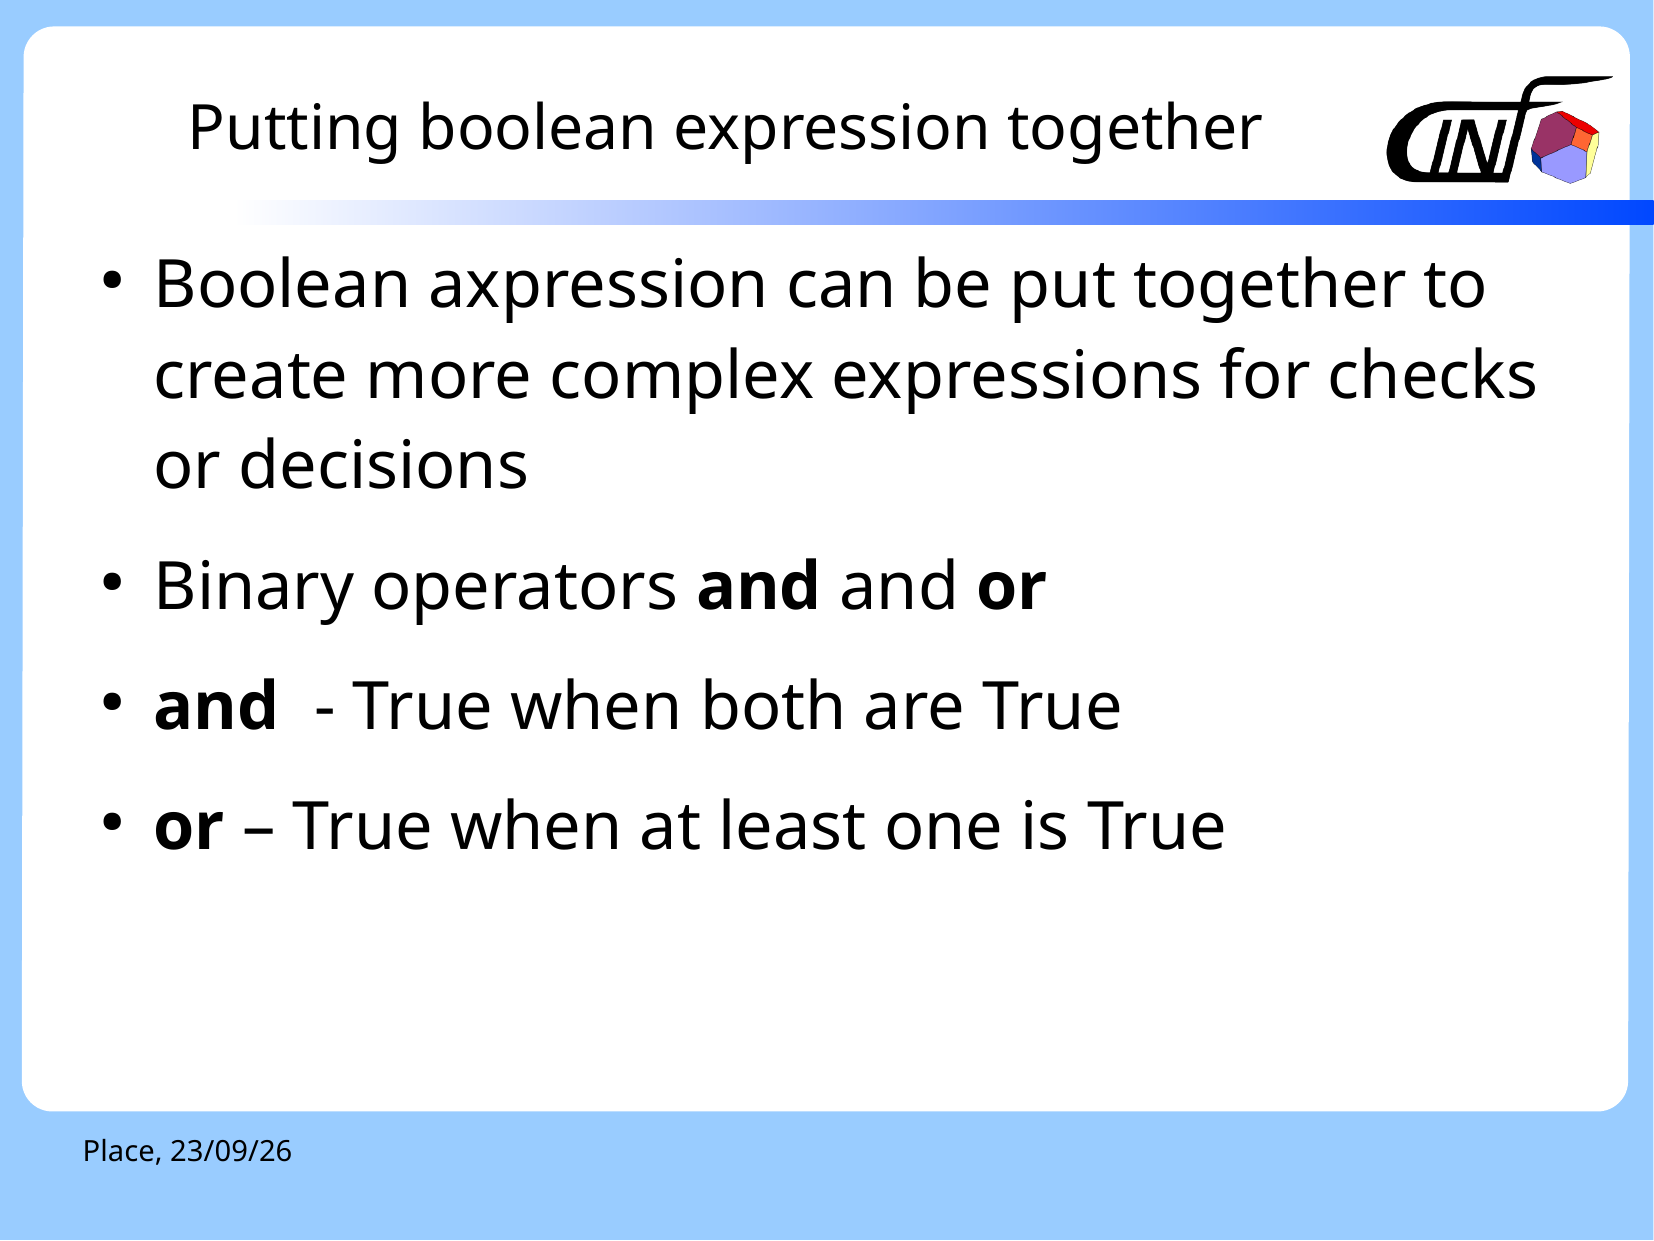

# Putting boolean expression together
Boolean axpression can be put together to create more complex expressions for checks or decisions
Binary operators and and or
and - True when both are True
or – True when at least one is True